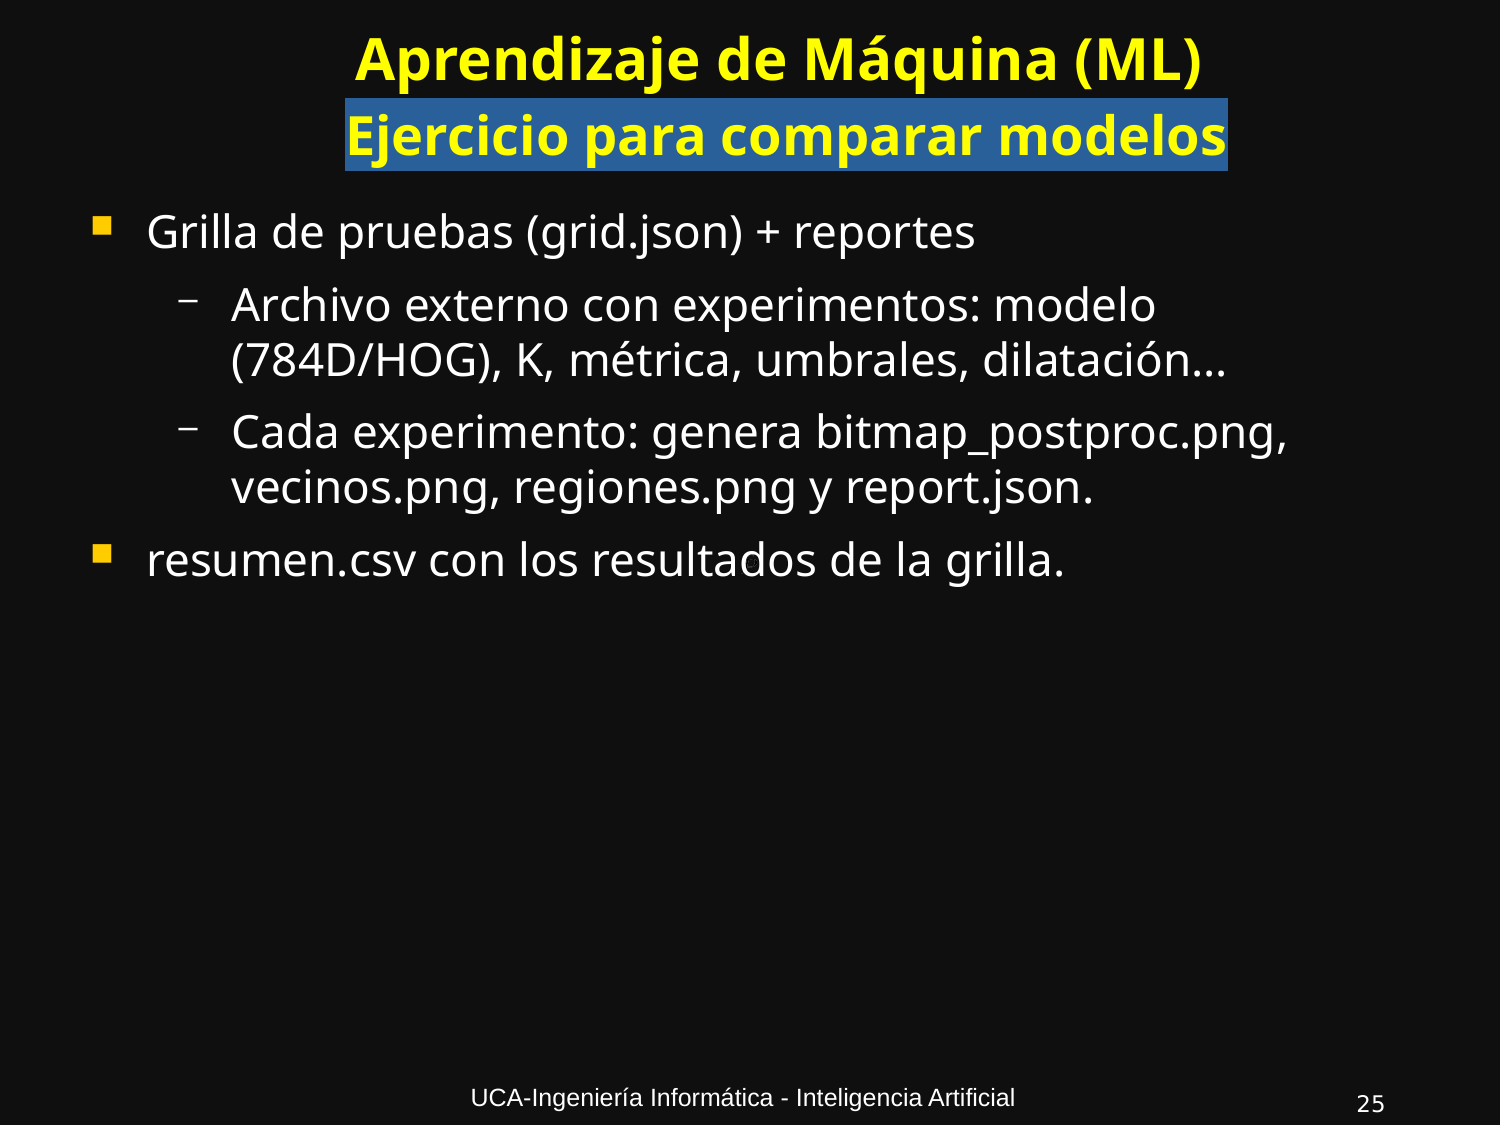

# Aprendizaje de Máquina (ML) Ejercicio para comparar modelos
Grilla de pruebas (grid.json) + reportes
Archivo externo con experimentos: modelo (784D/HOG), K, métrica, umbrales, dilatación…
Cada experimento: genera bitmap_postproc.png, vecinos.png, regiones.png y report.json.
resumen.csv con los resultados de la grilla.